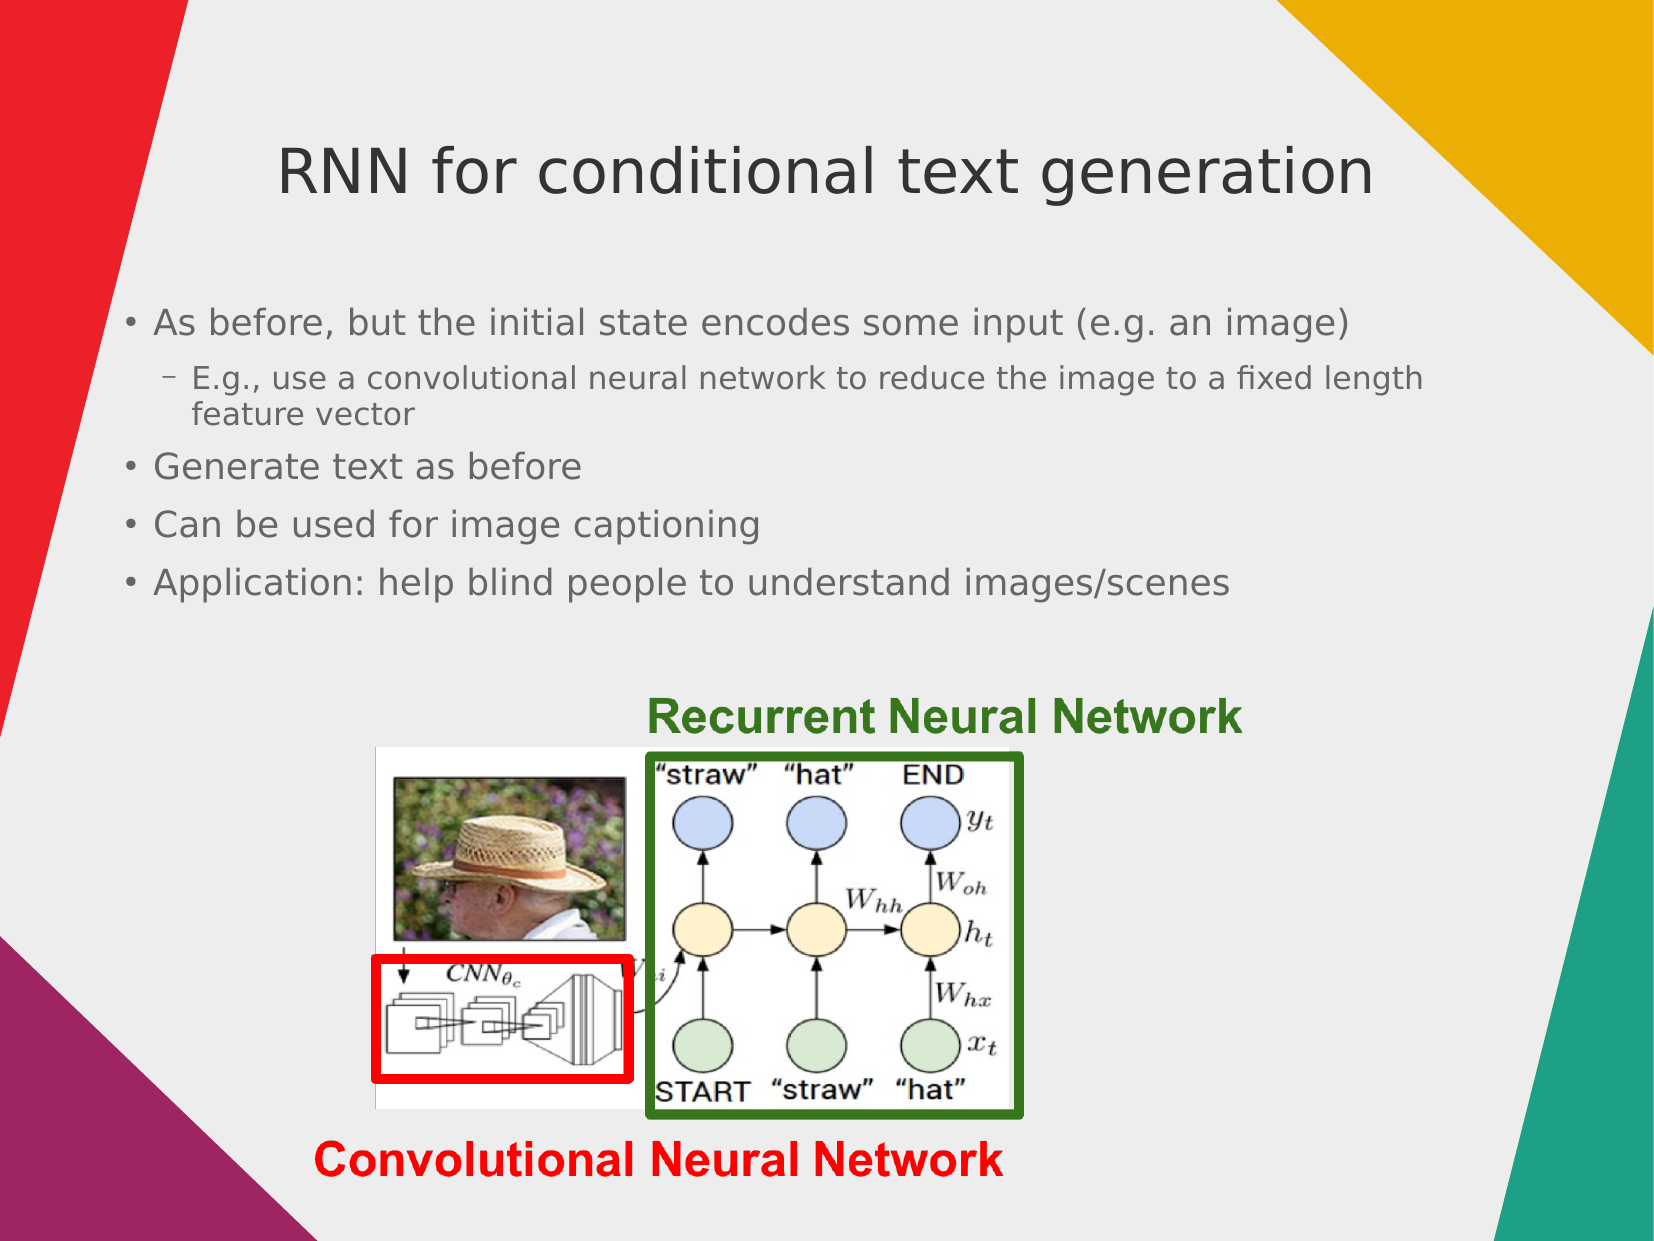

# RNN for conditional text generation
As before, but the initial state encodes some input (e.g. an image)
E.g., use a convolutional neural network to reduce the image to a fixed length feature vector
Generate text as before
Can be used for image captioning
Application: help blind people to understand images/scenes